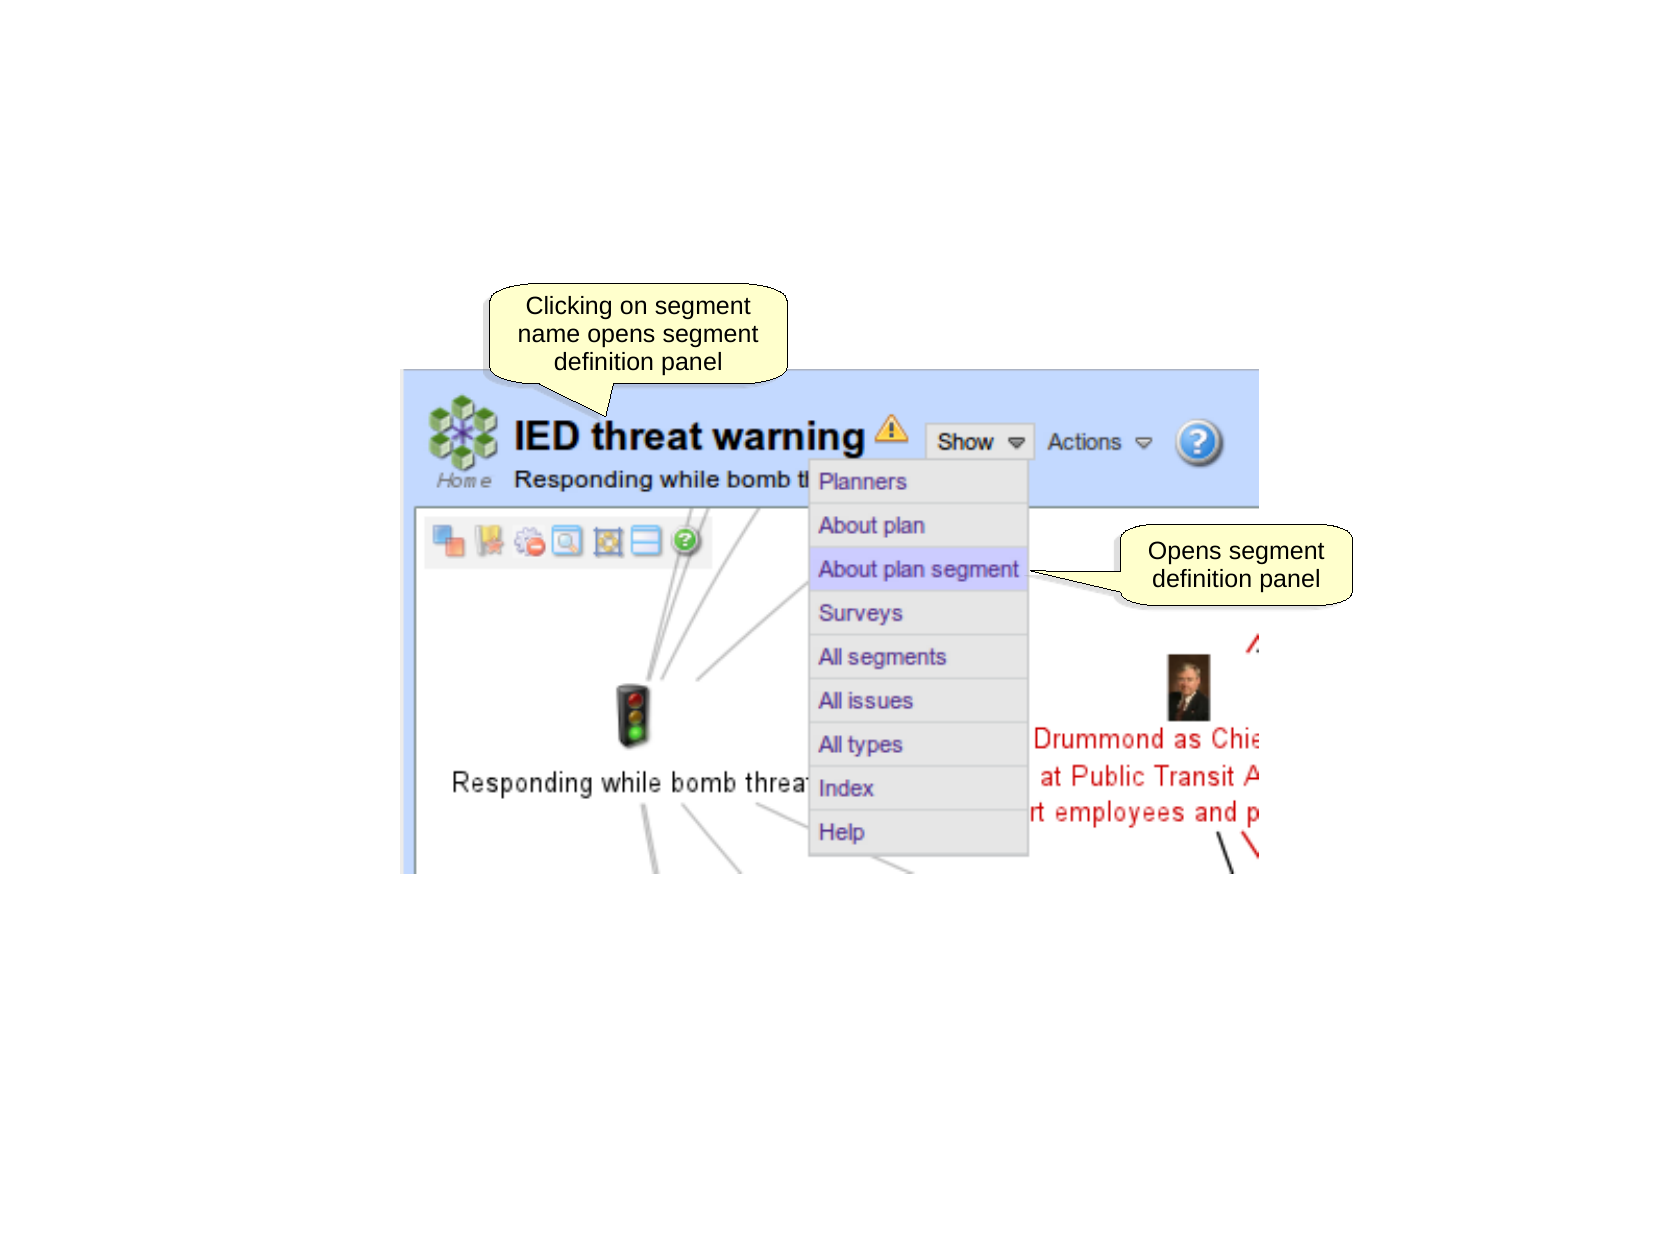

Clicking on segment name opens segment definition panel
Opens segment definition panel